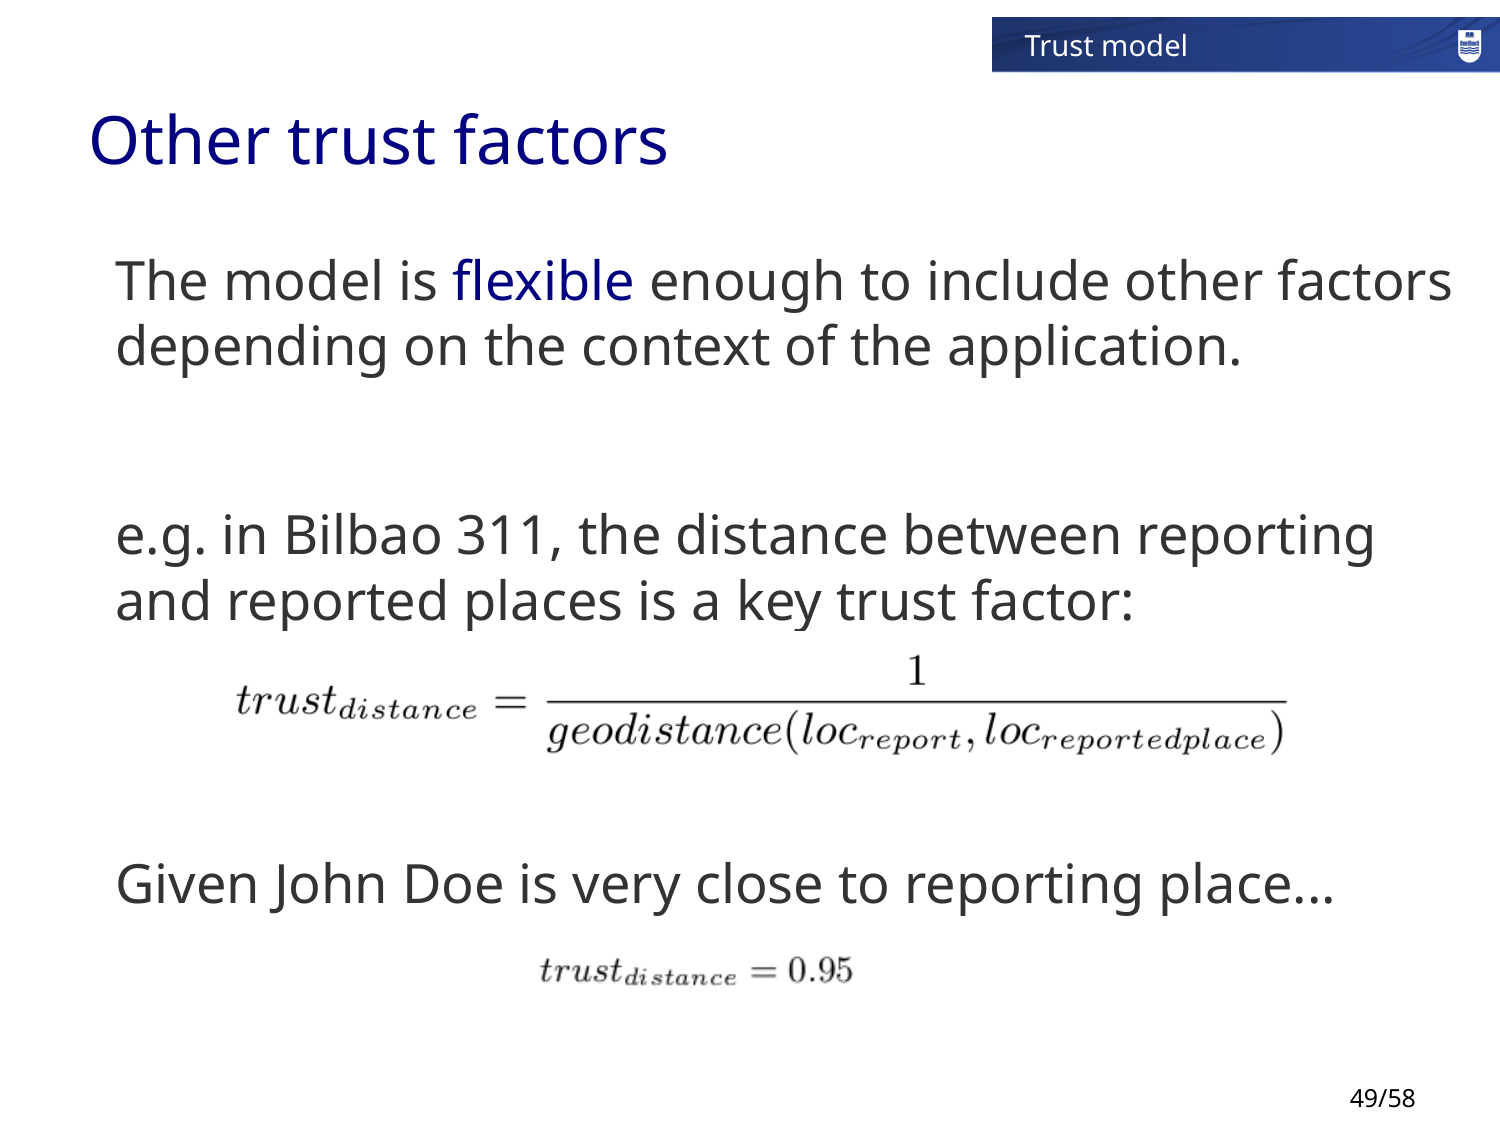

Trust model
# Other trust factors
The model is flexible enough to include other factors depending on the context of the application.
e.g. in Bilbao 311, the distance between reporting and reported places is a key trust factor:
Given John Doe is very close to reporting place...